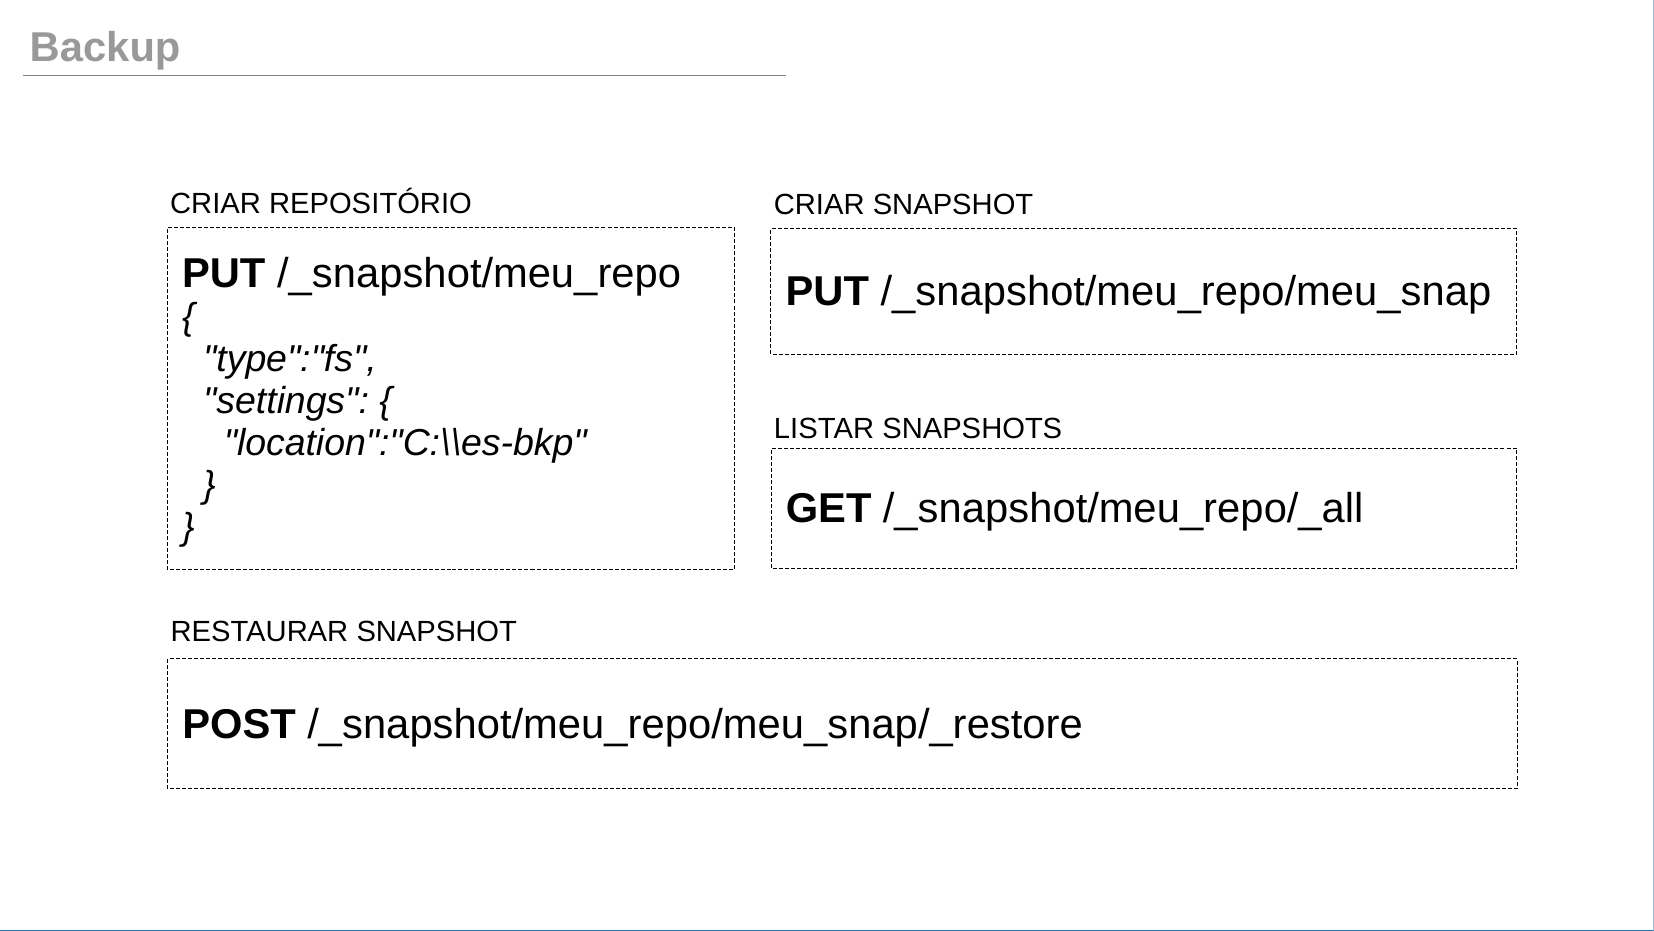

# Backup
CRIAR REPOSITÓRIO
CRIAR SNAPSHOT
PUT /_snapshot/meu_repo
{
 "type":"fs",
 "settings": {
 "location":"C:\\es-bkp"
 }
}
PUT /_snapshot/meu_repo/meu_snap
LISTAR SNAPSHOTS
GET /_snapshot/meu_repo/_all
RESTAURAR SNAPSHOT
POST /_snapshot/meu_repo/meu_snap/_restore